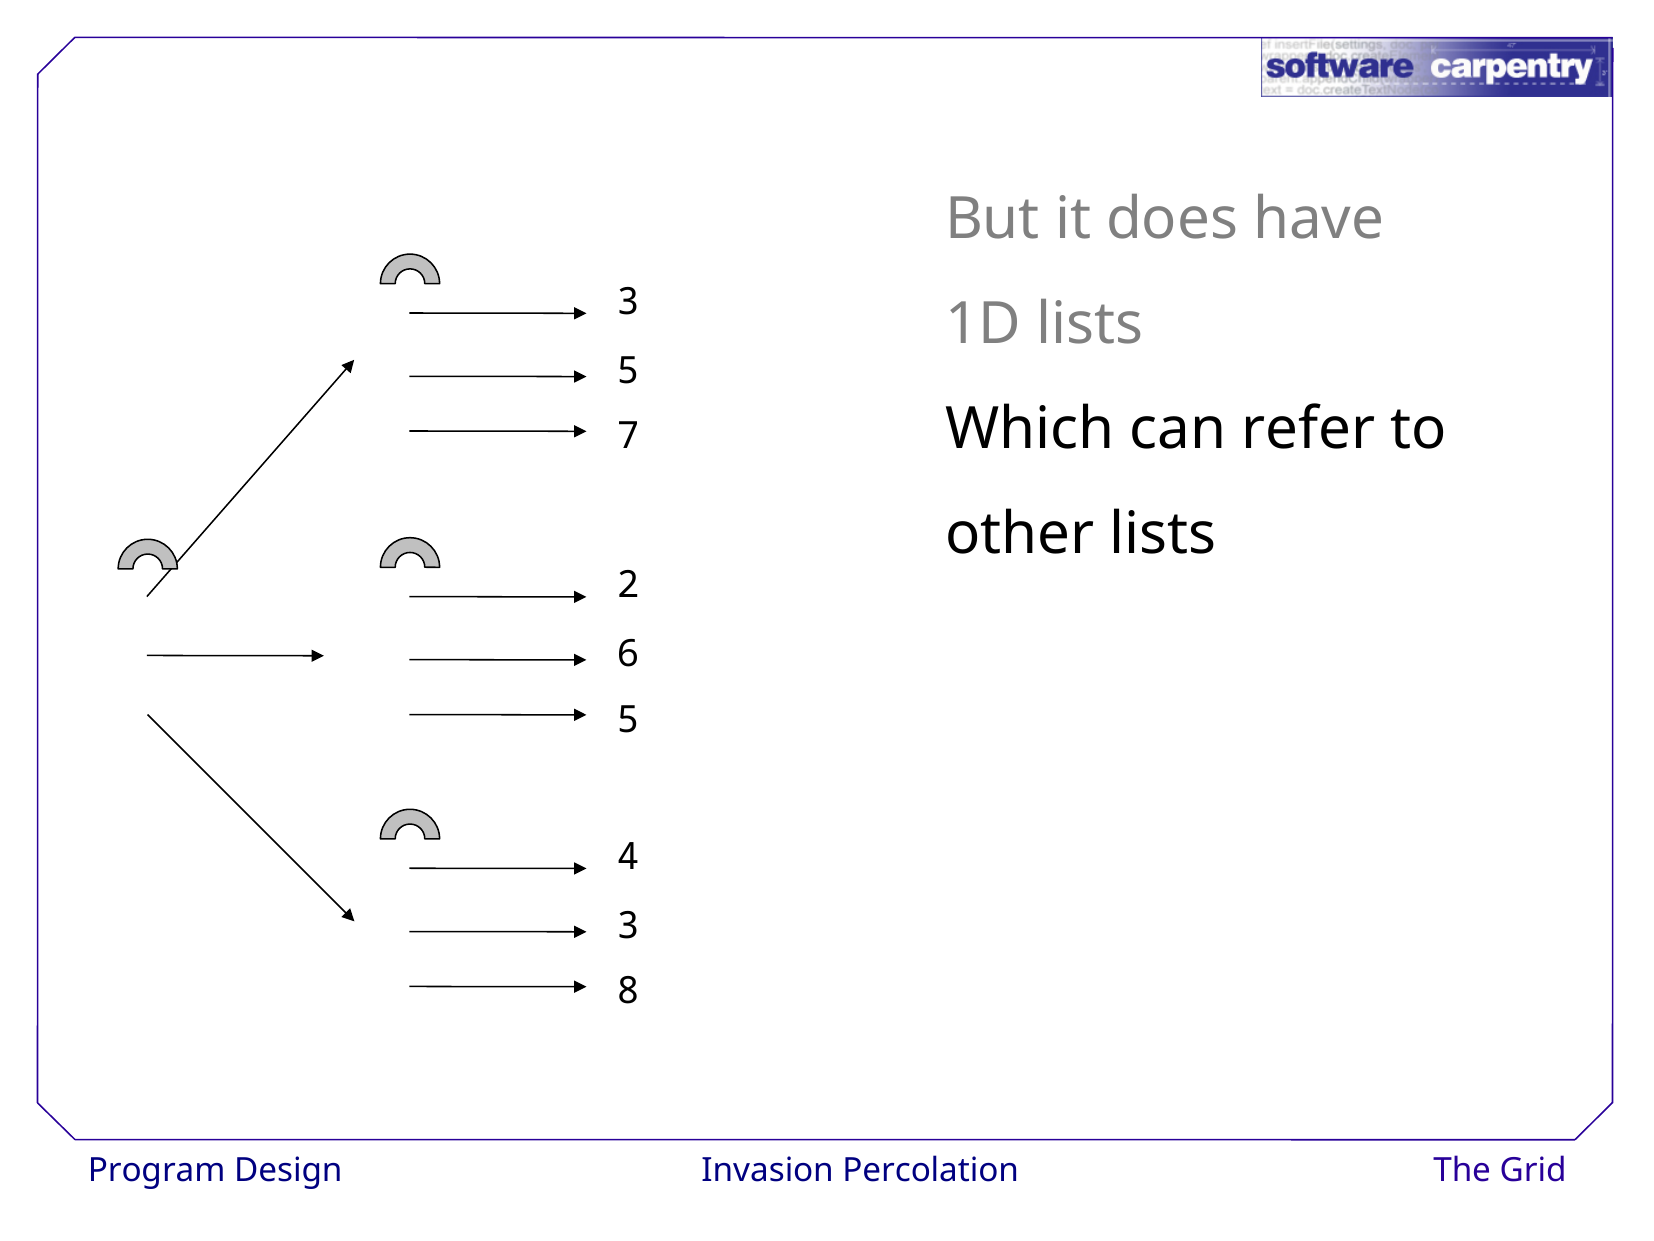

But it does have
1D lists
Which can refer to
other lists
3
| |
| --- |
| |
| |
5
7
2
| |
| --- |
| |
| |
| |
| --- |
| |
| |
6
5
4
| |
| --- |
| |
| |
3
8